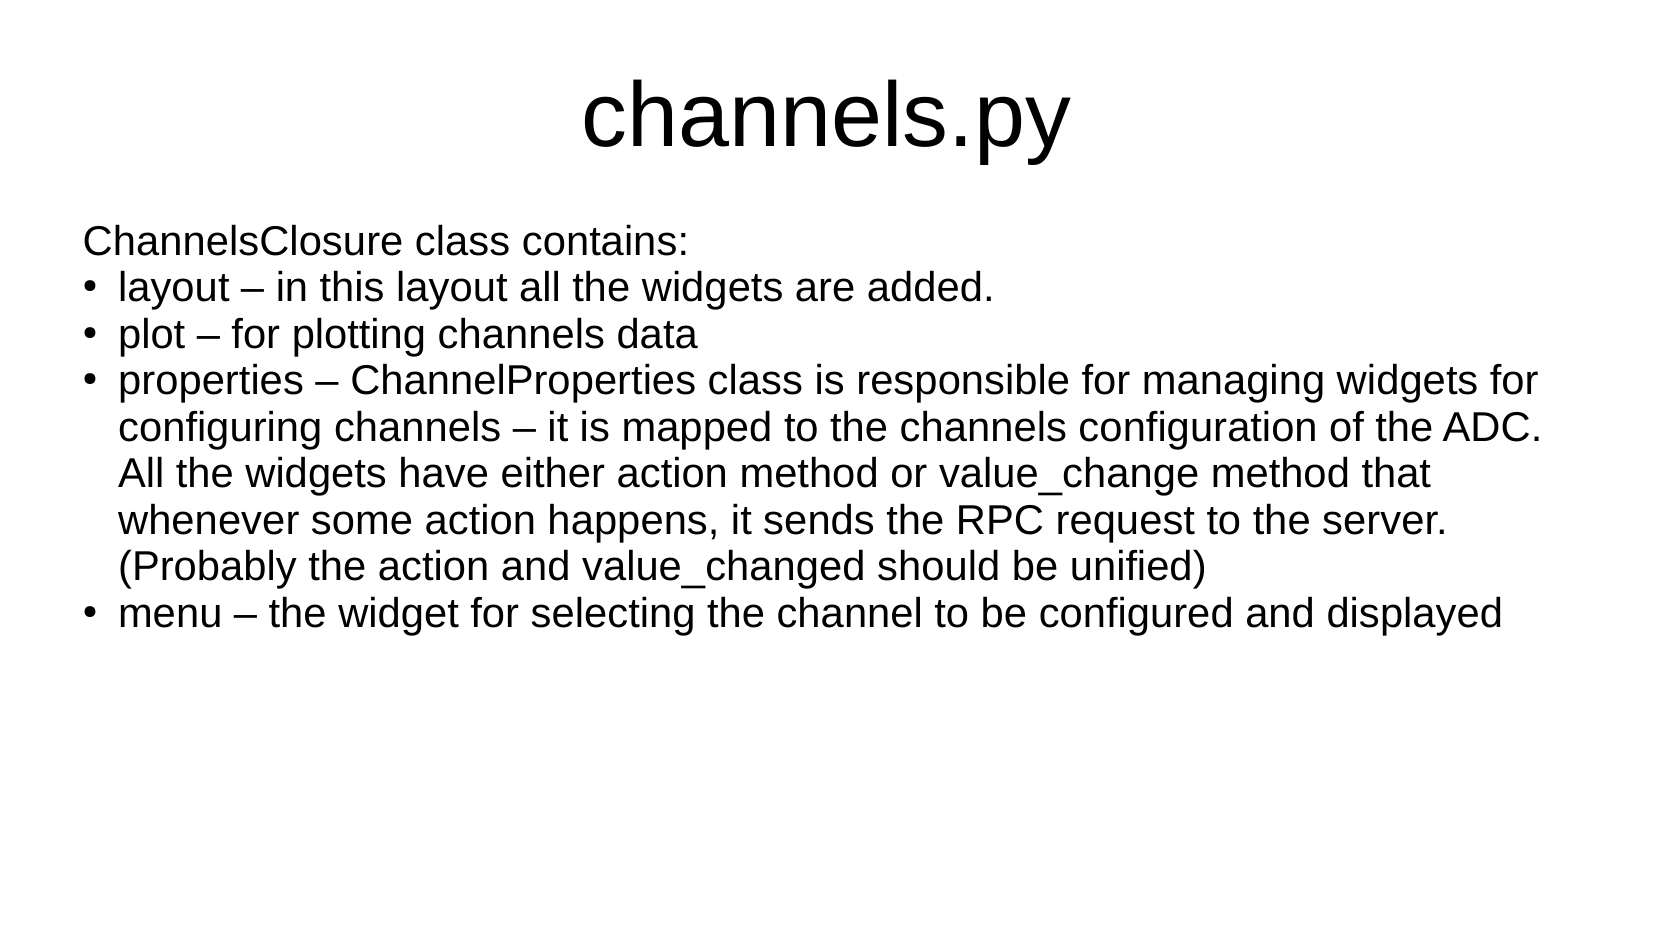

# channels.py
ChannelsClosure class contains:
layout – in this layout all the widgets are added.
plot – for plotting channels data
properties – ChannelProperties class is responsible for managing widgets for configuring channels – it is mapped to the channels configuration of the ADC.
All the widgets have either action method or value_change method that whenever some action happens, it sends the RPC request to the server. (Probably the action and value_changed should be unified)
menu – the widget for selecting the channel to be configured and displayed